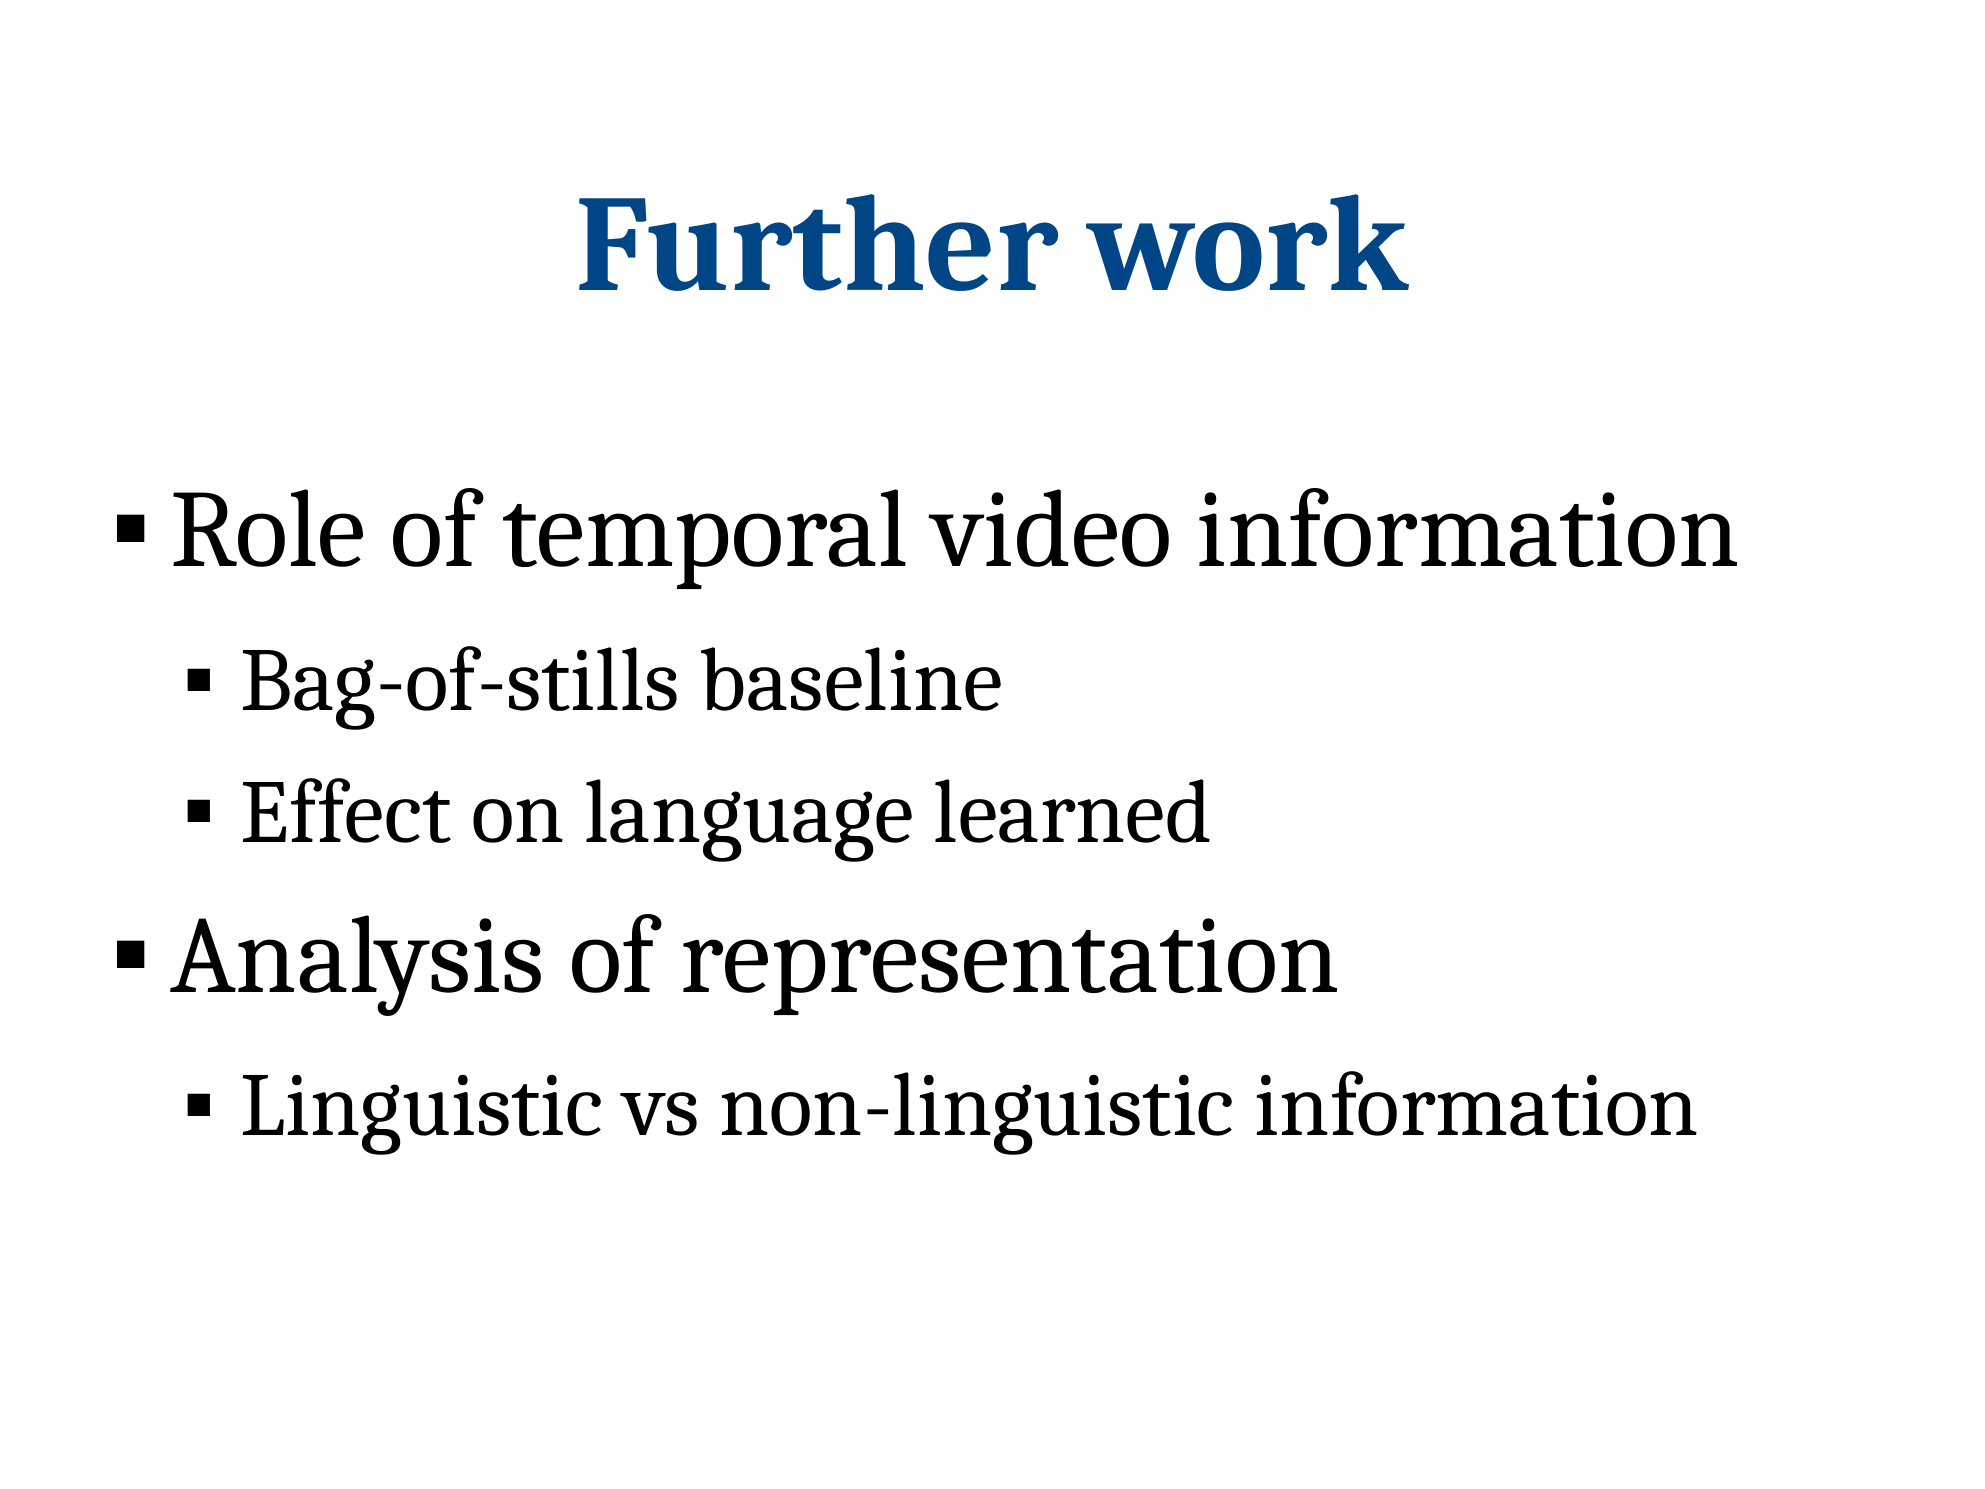

# Further work
Role of temporal video information
Bag-of-stills baseline
Effect on language learned
Analysis of representation
Linguistic vs non-linguistic information